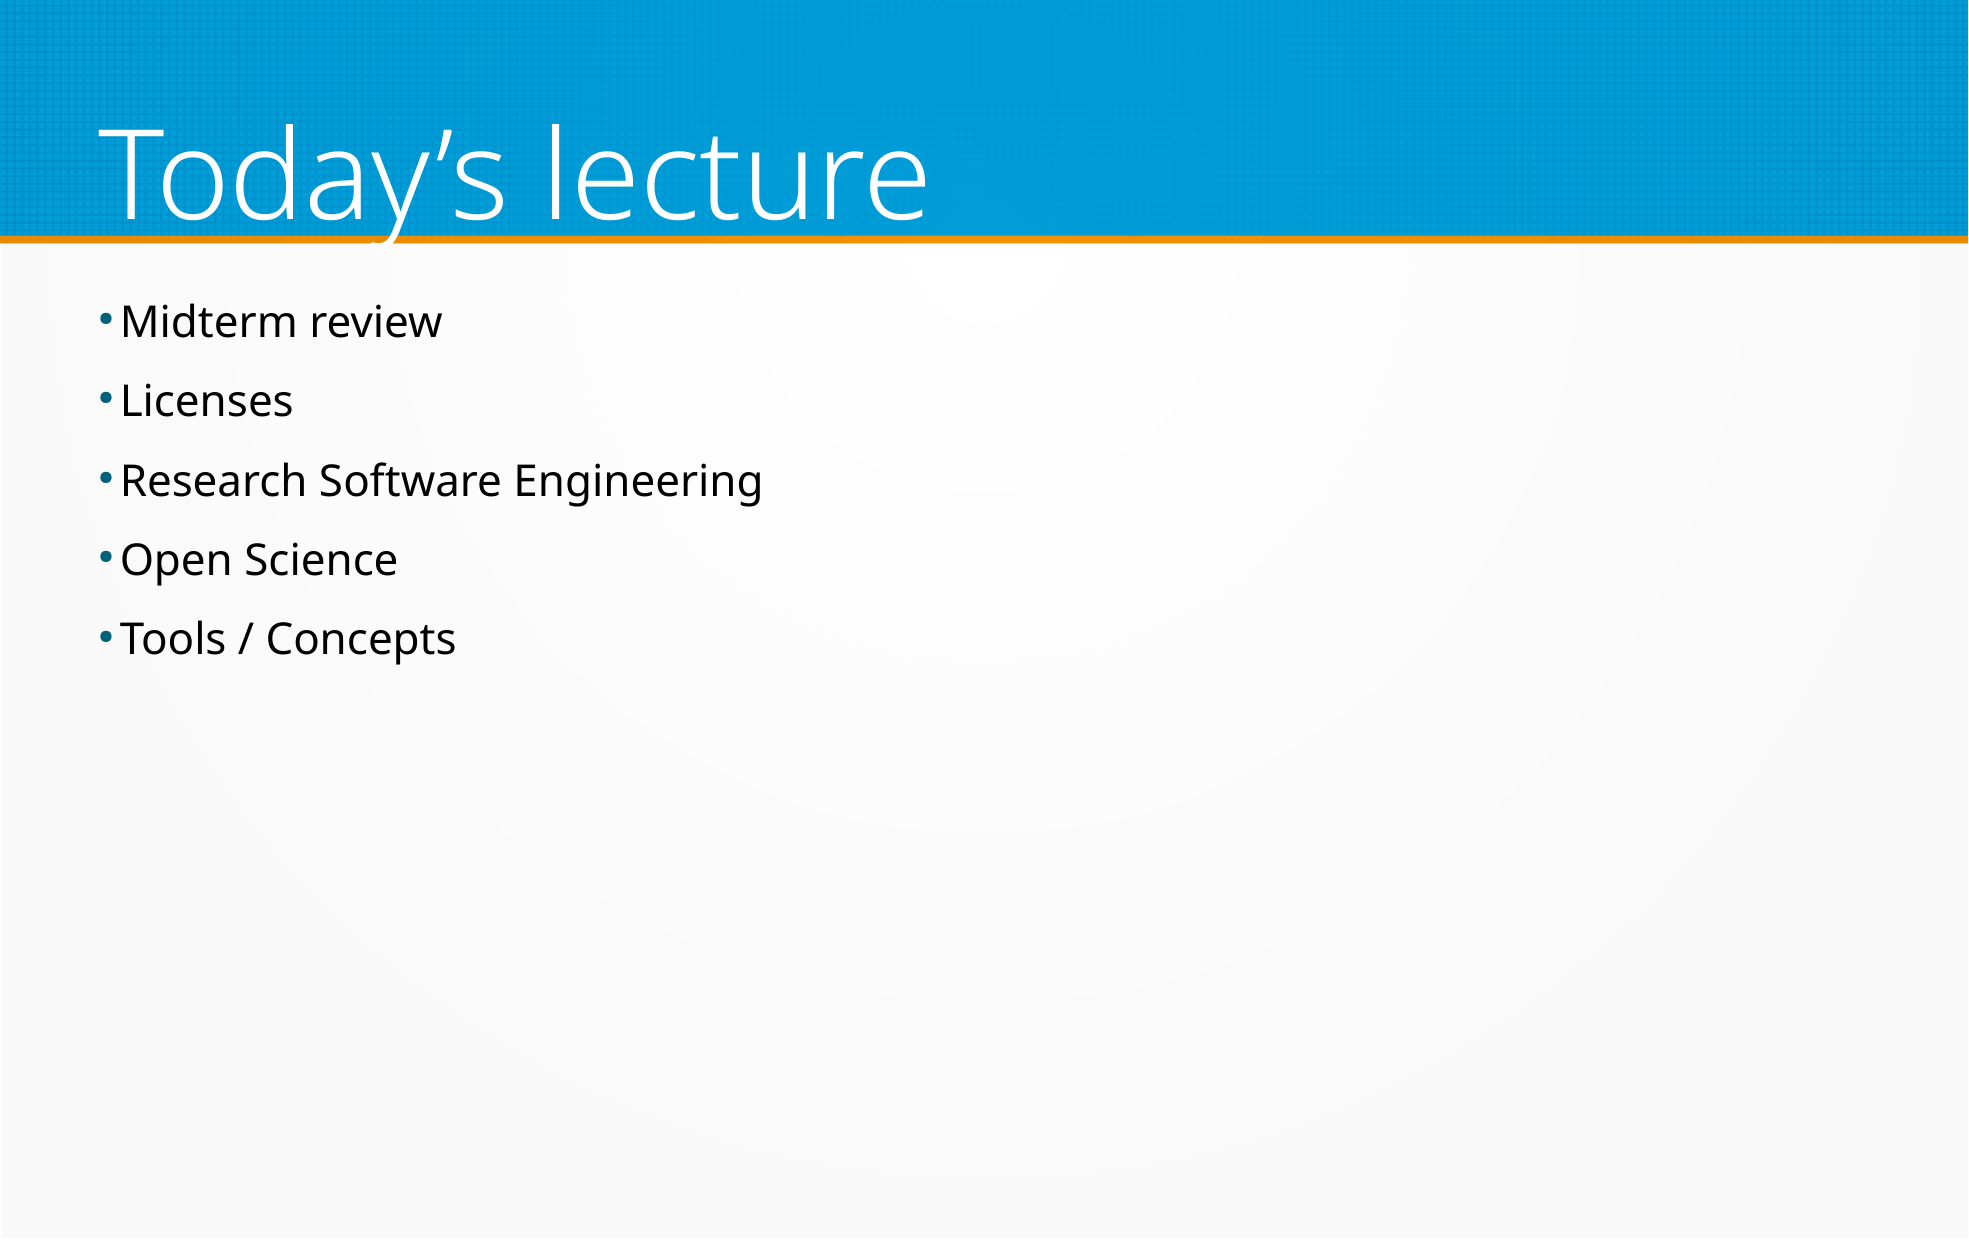

# Today’s lecture
 Midterm review
 Licenses
 Research Software Engineering
 Open Science
 Tools / Concepts